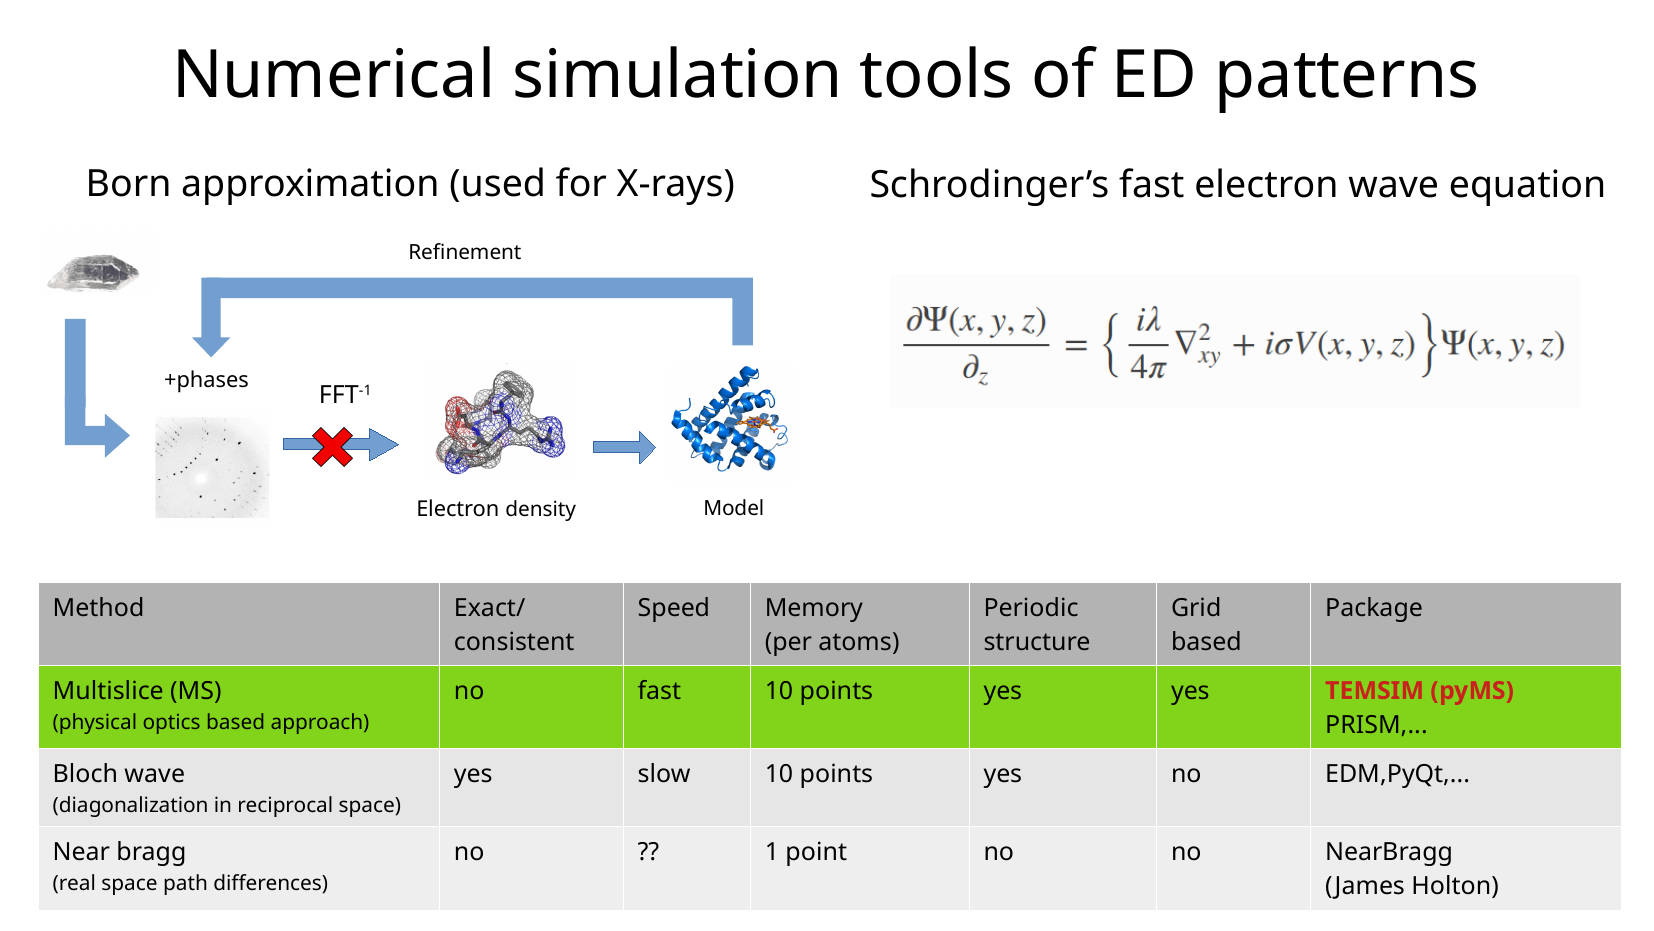

# Numerical simulation tools of ED patterns
Born approximation (used for X-rays)
Schrodinger’s fast electron wave equation
Refinement
+phases
FFT-1
Electron density
Model
| Method | Exact/consistent | Speed | Memory (per atoms) | Periodic structure | Grid based | Package |
| --- | --- | --- | --- | --- | --- | --- |
| Multislice (MS) (physical optics based approach) | no | fast | 10 points | yes | yes | TEMSIM (pyMS) PRISM,... |
| Bloch wave (diagonalization in reciprocal space) | yes | slow | 10 points | yes | no | EDM,PyQt,... |
| Near bragg (real space path differences) | no | ?? | 1 point | no | no | NearBragg (James Holton) |